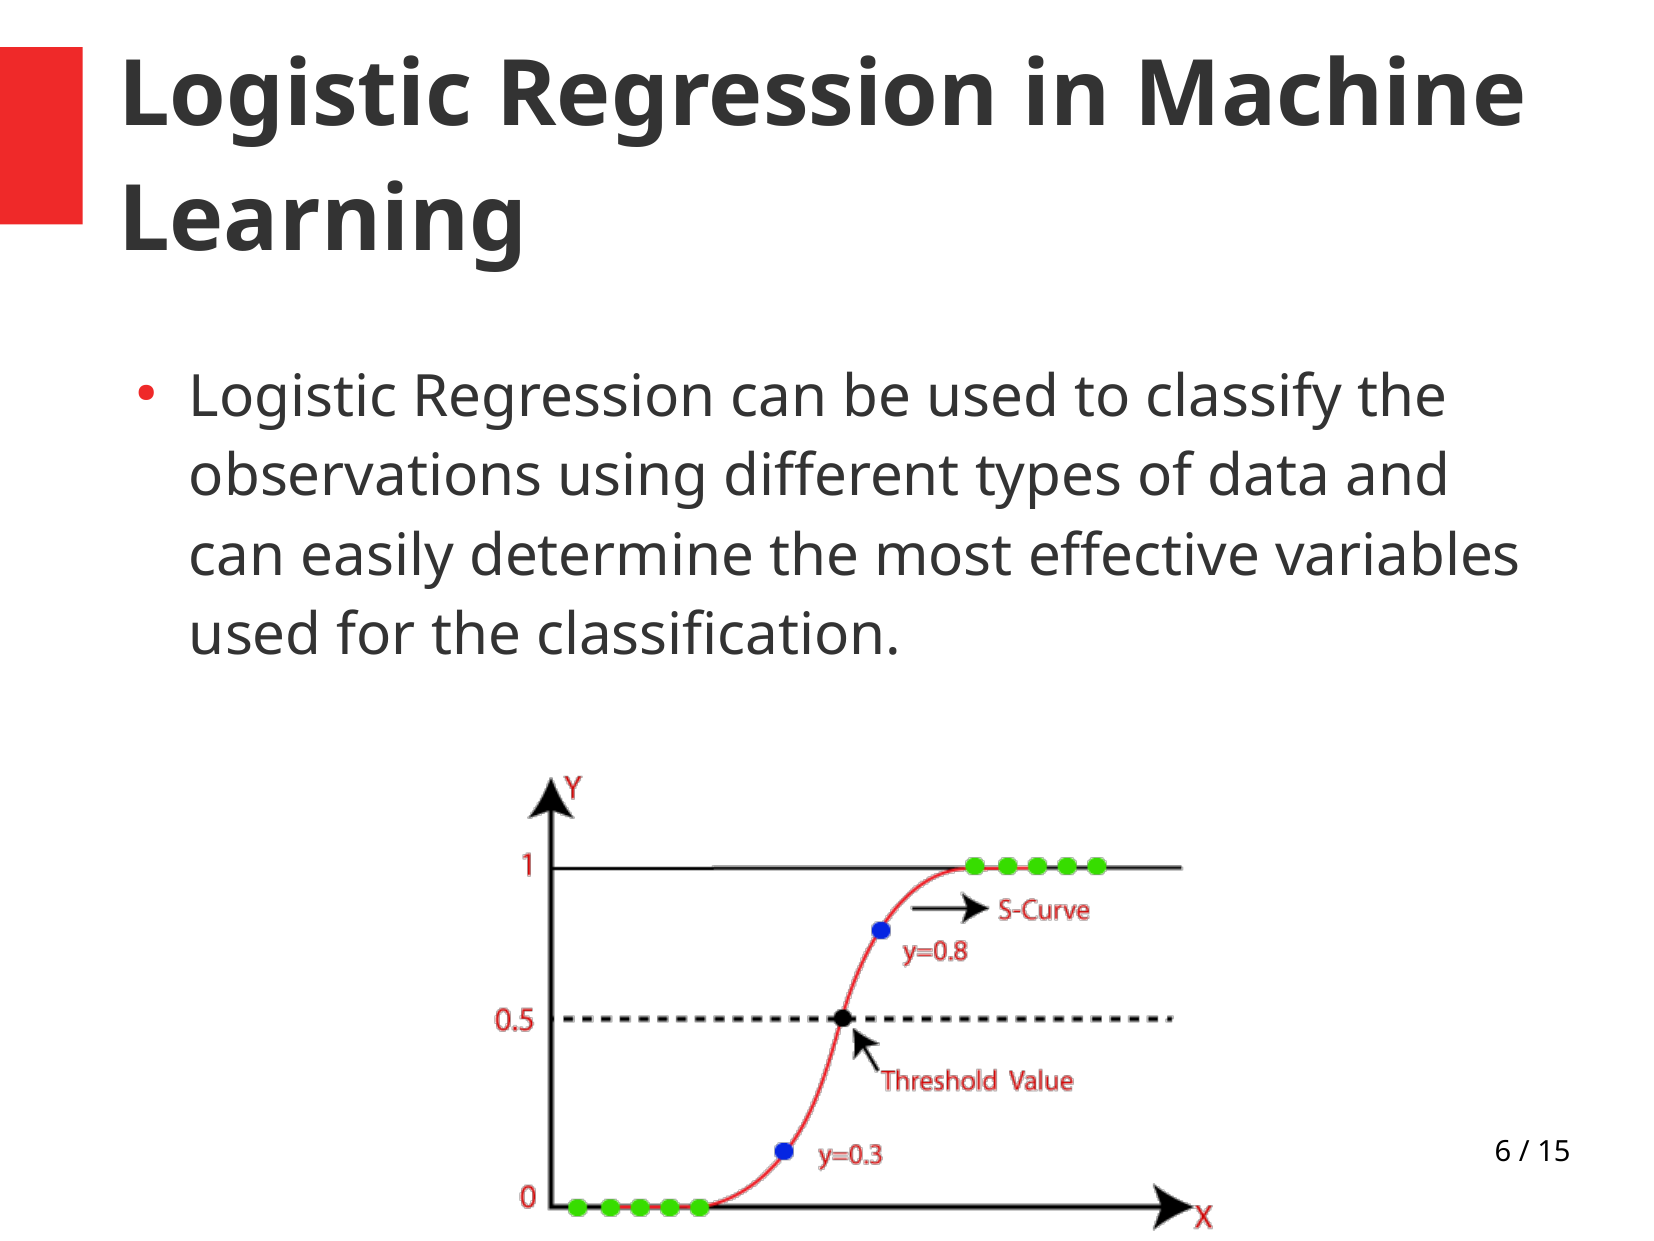

# Logistic Regression in Machine Learning
Logistic Regression can be used to classify the observations using different types of data and can easily determine the most effective variables used for the classification.
6